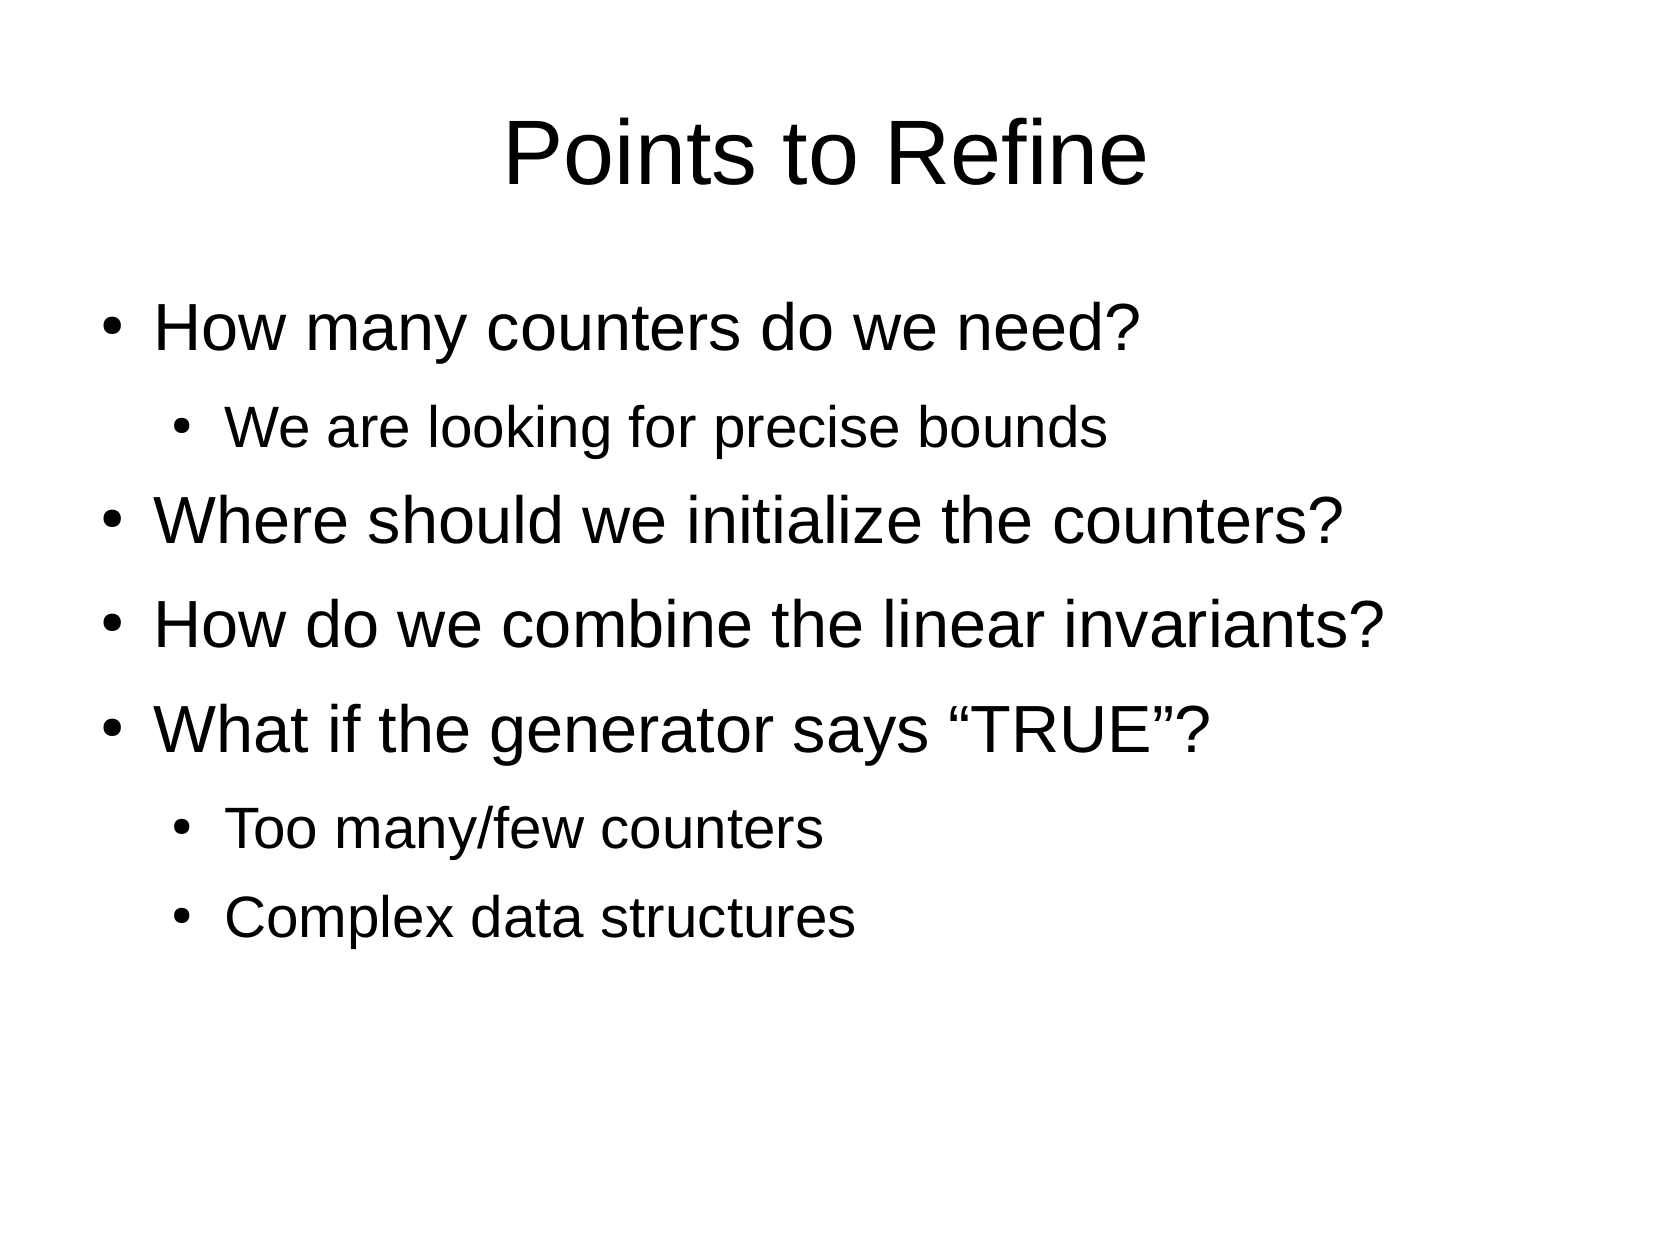

# Points to Refine
How many counters do we need?
We are looking for precise bounds
Where should we initialize the counters?
How do we combine the linear invariants?
What if the generator says “TRUE”?
Too many/few counters
Complex data structures